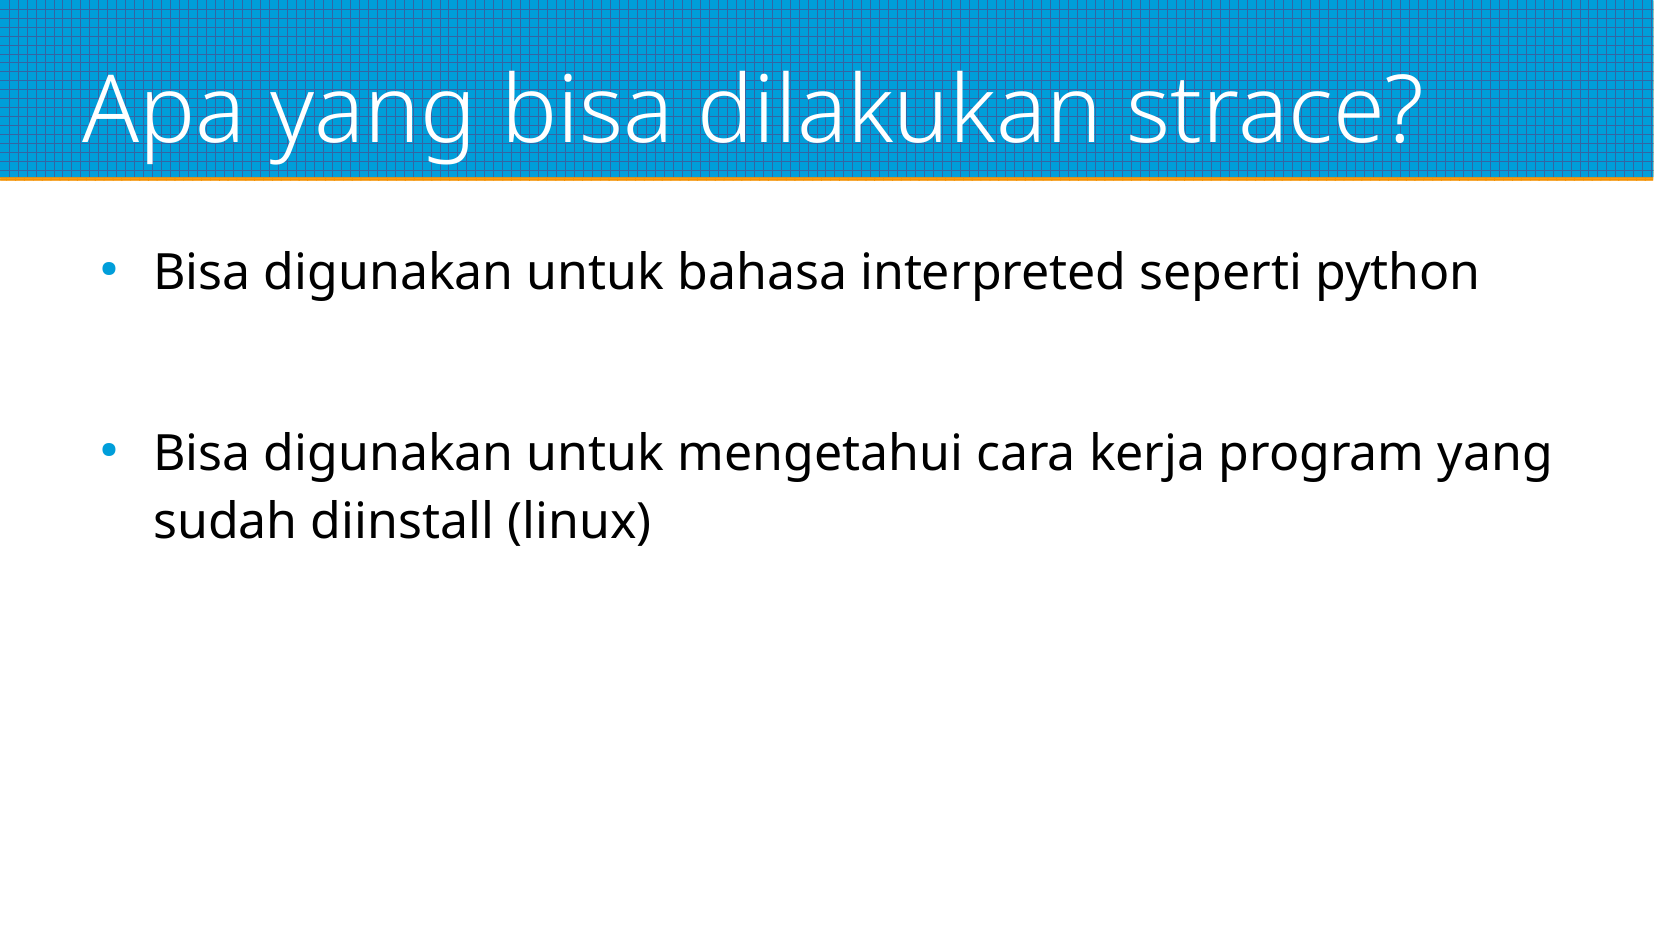

# Apa yang bisa dilakukan strace?
Bisa digunakan untuk bahasa interpreted seperti python
Bisa digunakan untuk mengetahui cara kerja program yang sudah diinstall (linux)